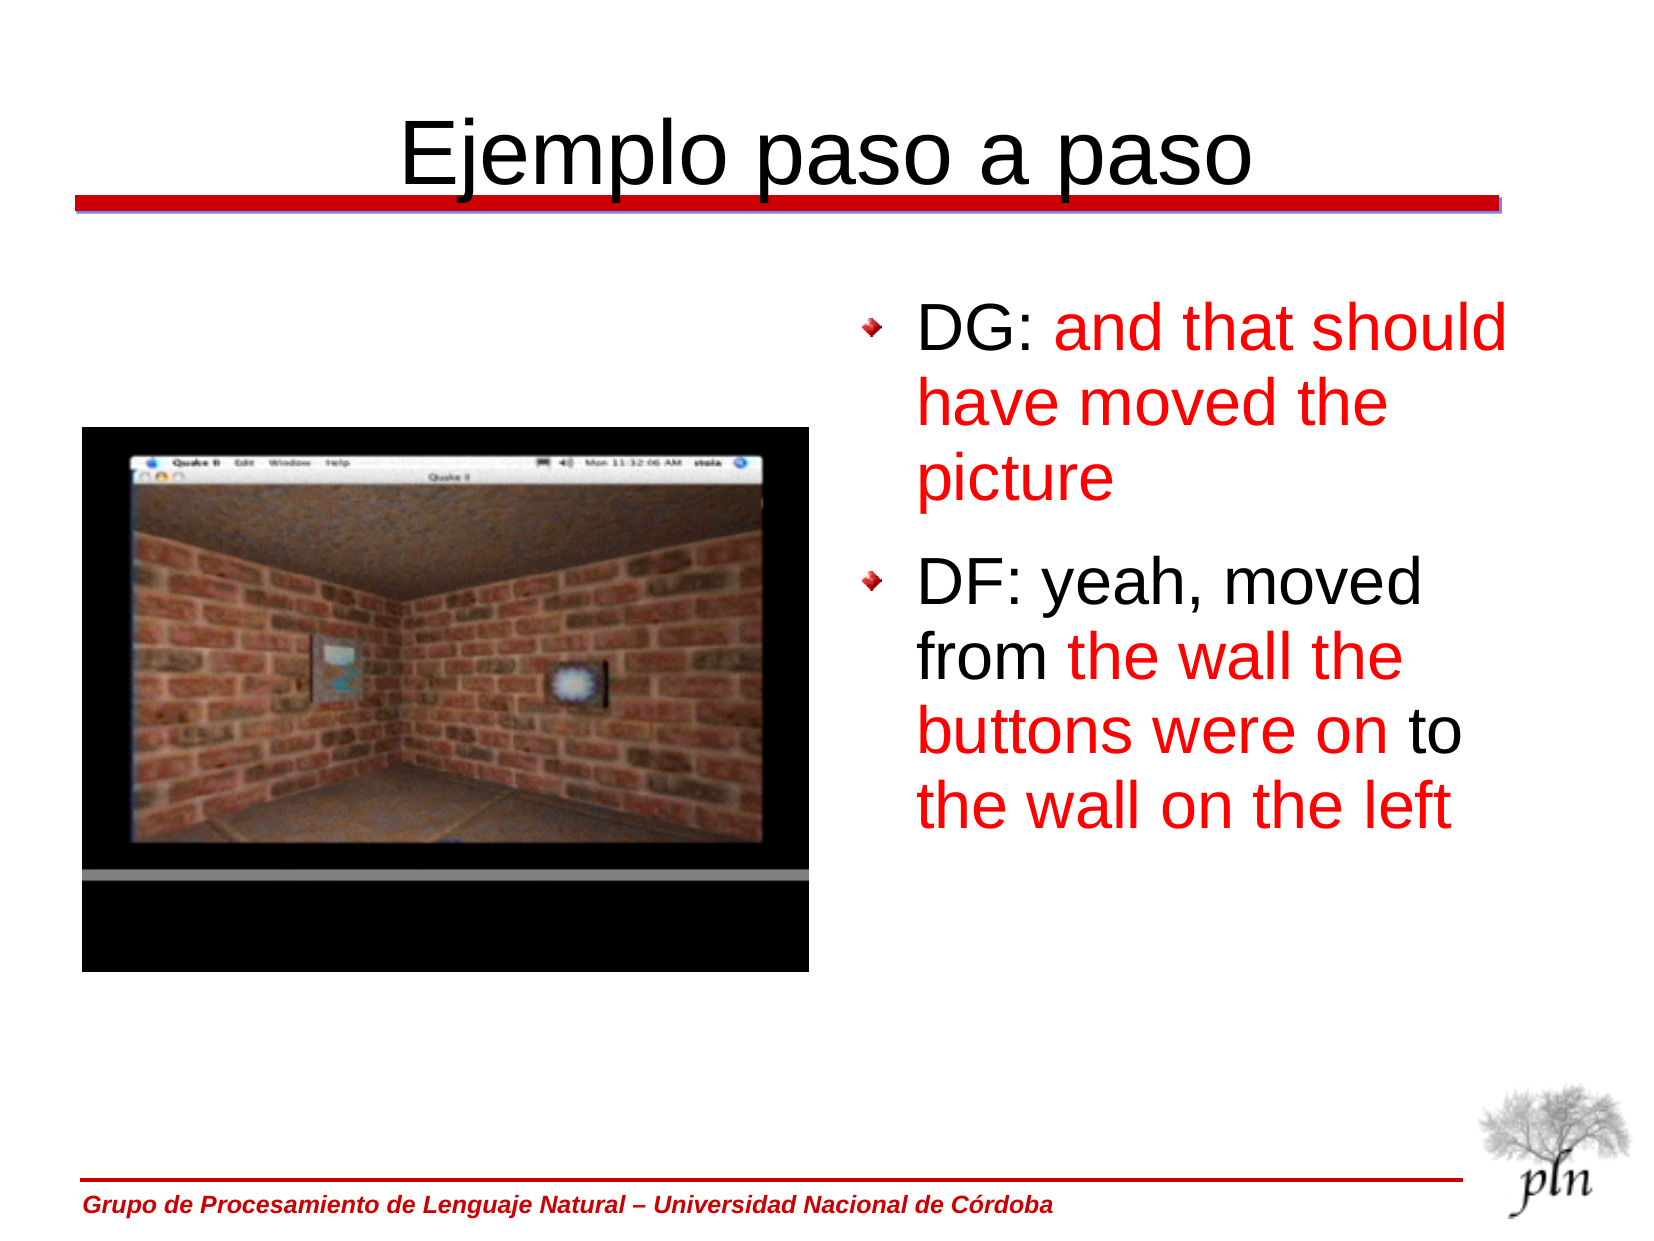

# Ejemplo paso a paso
DG: and that should have moved the picture
DF: yeah, moved from the wall the buttons were on to the wall on the left